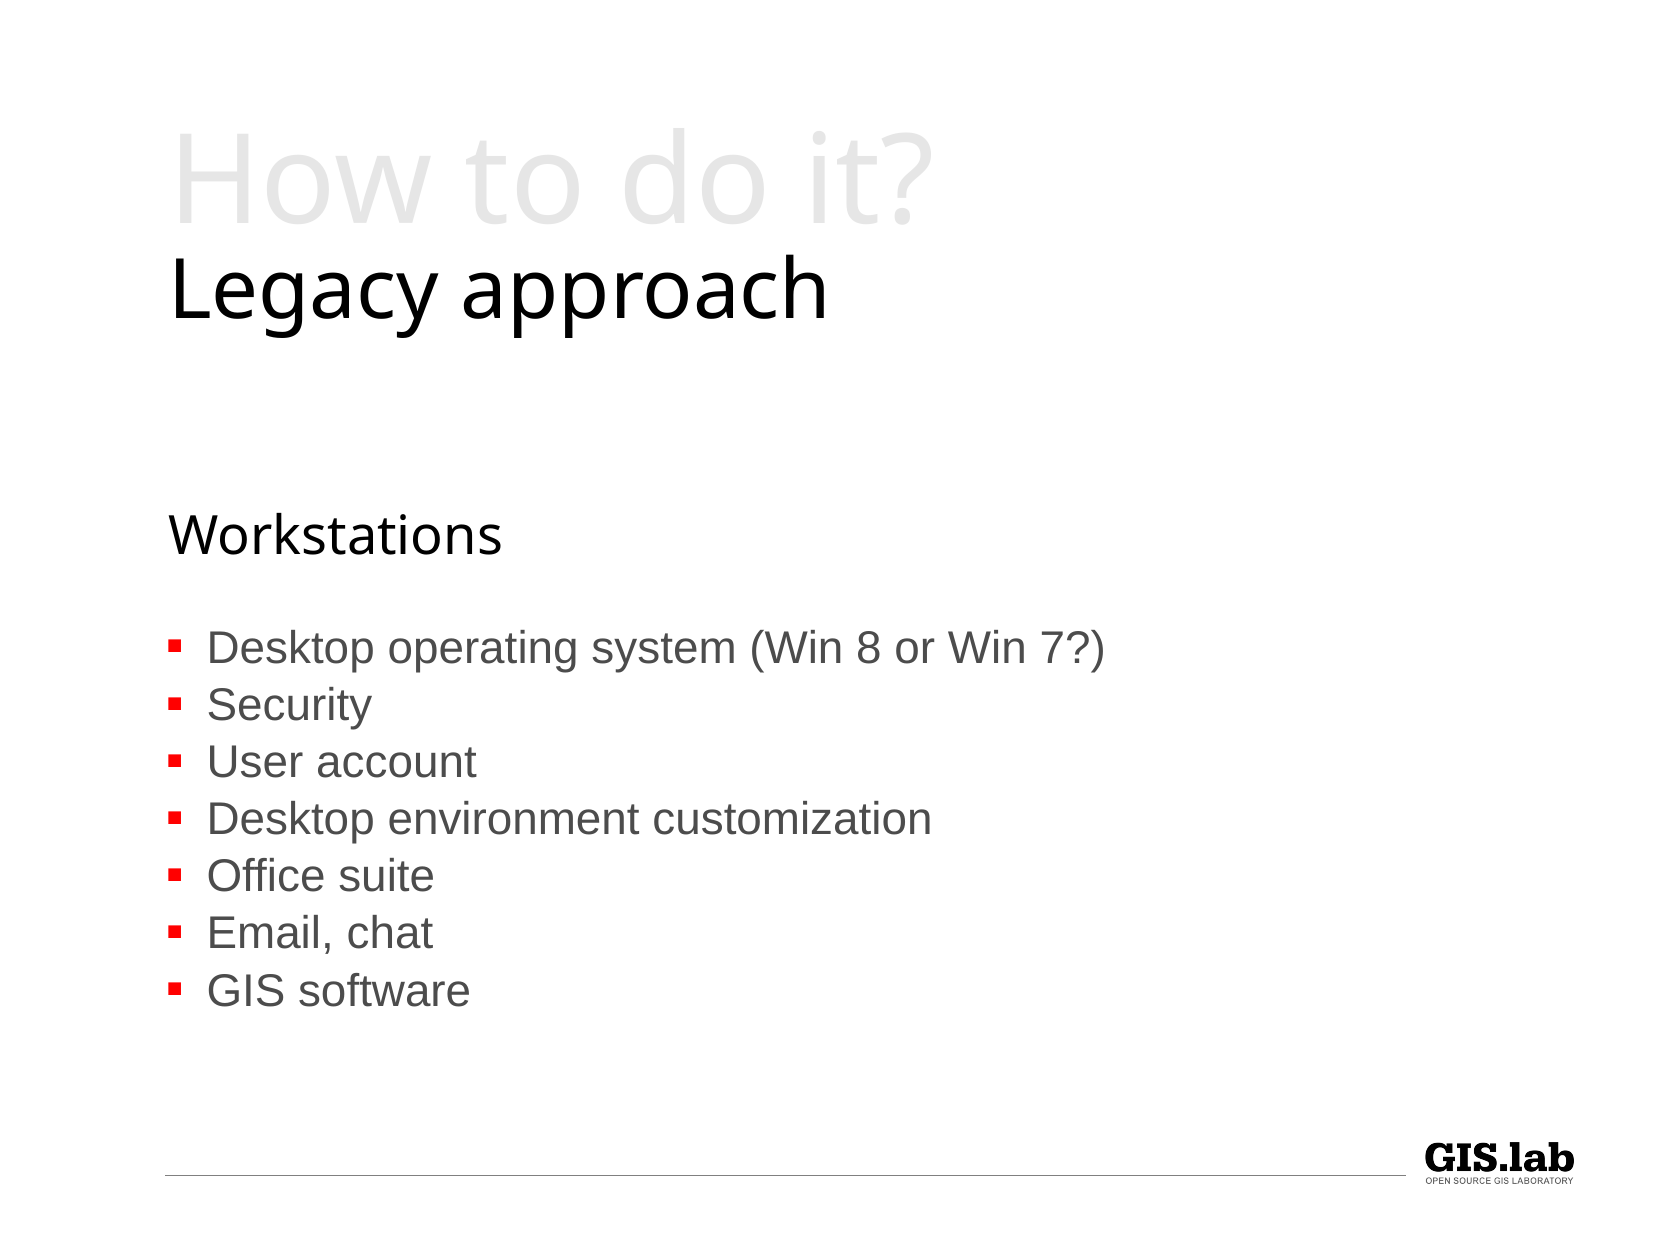

How to do it?
Legacy approach
Workstations
 Desktop operating system (Win 8 or Win 7?)
 Security
 User account
 Desktop environment customization
 Office suite
 Email, chat
 GIS software